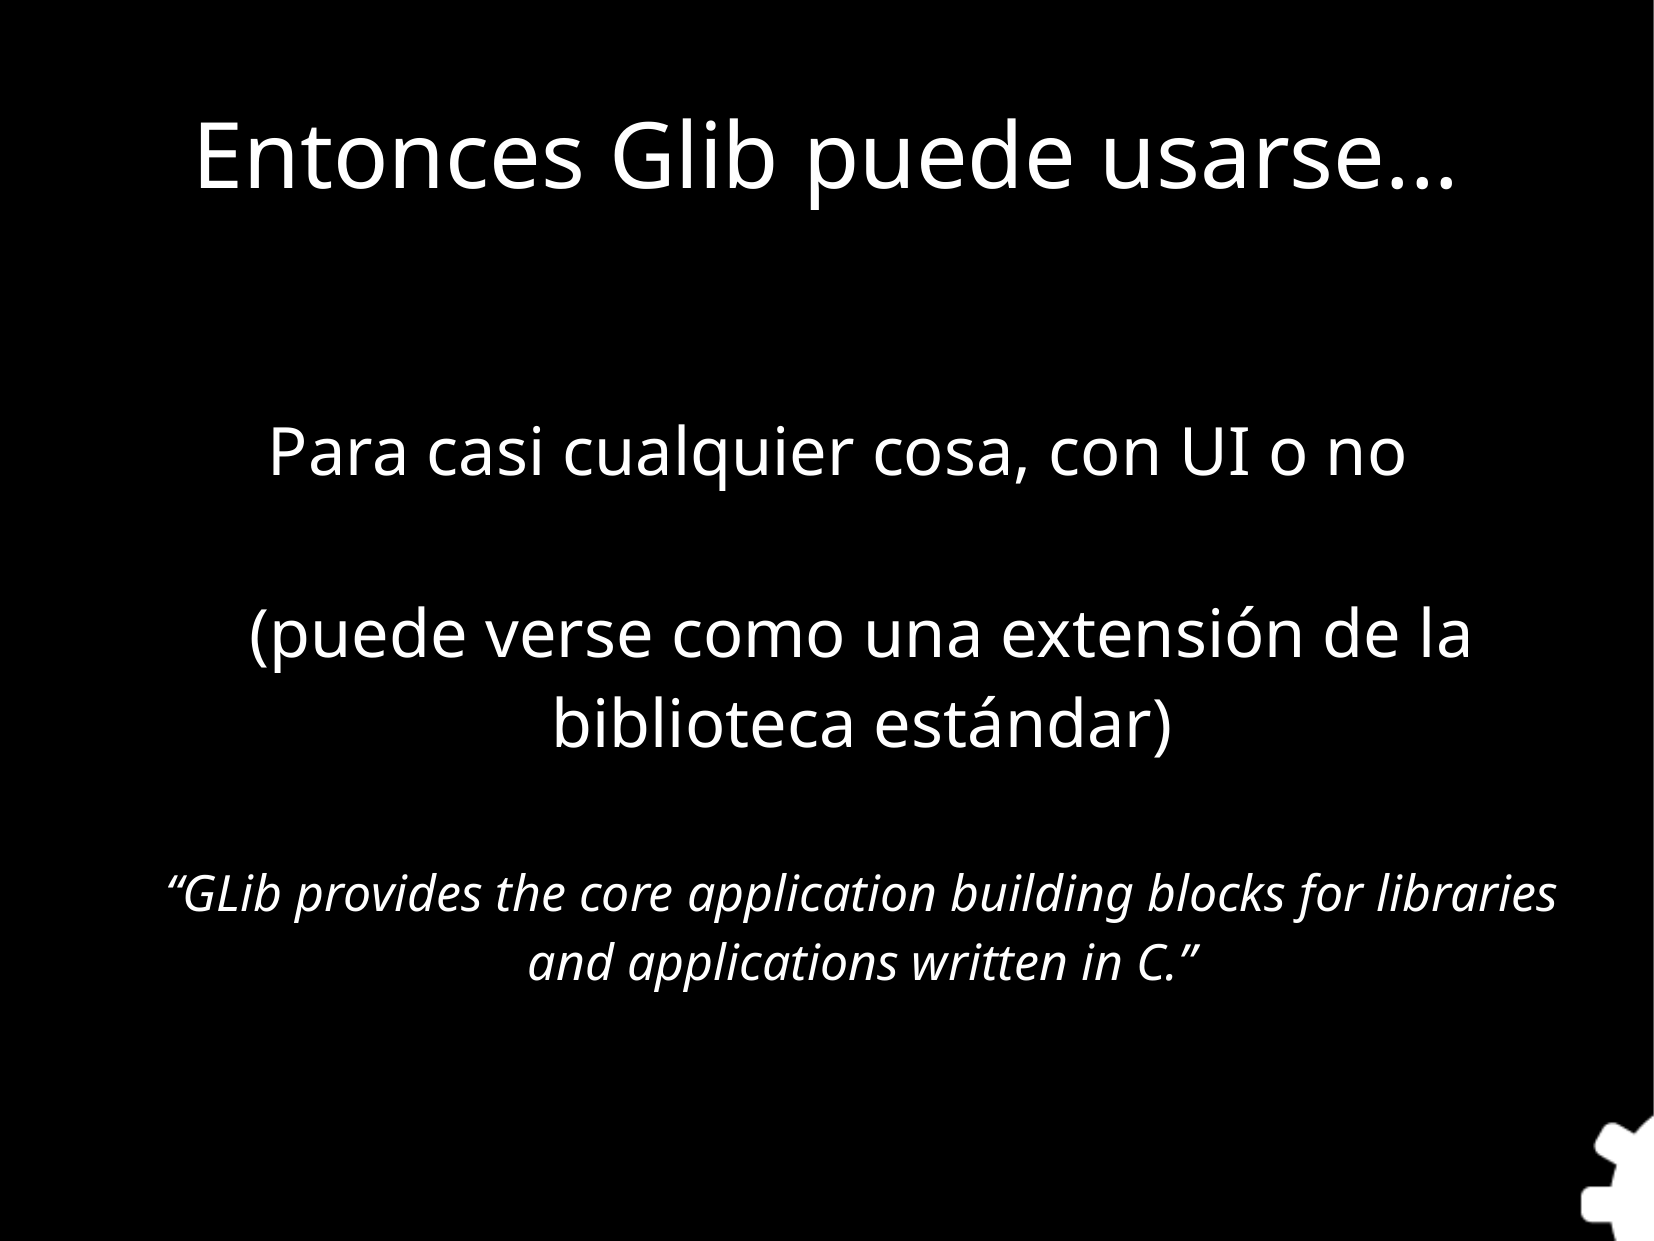

# Entonces Glib puede usarse...
Para casi cualquier cosa, con UI o no
(puede verse como una extensión de la biblioteca estándar)
“GLib provides the core application building blocks for libraries and applications written in C.”